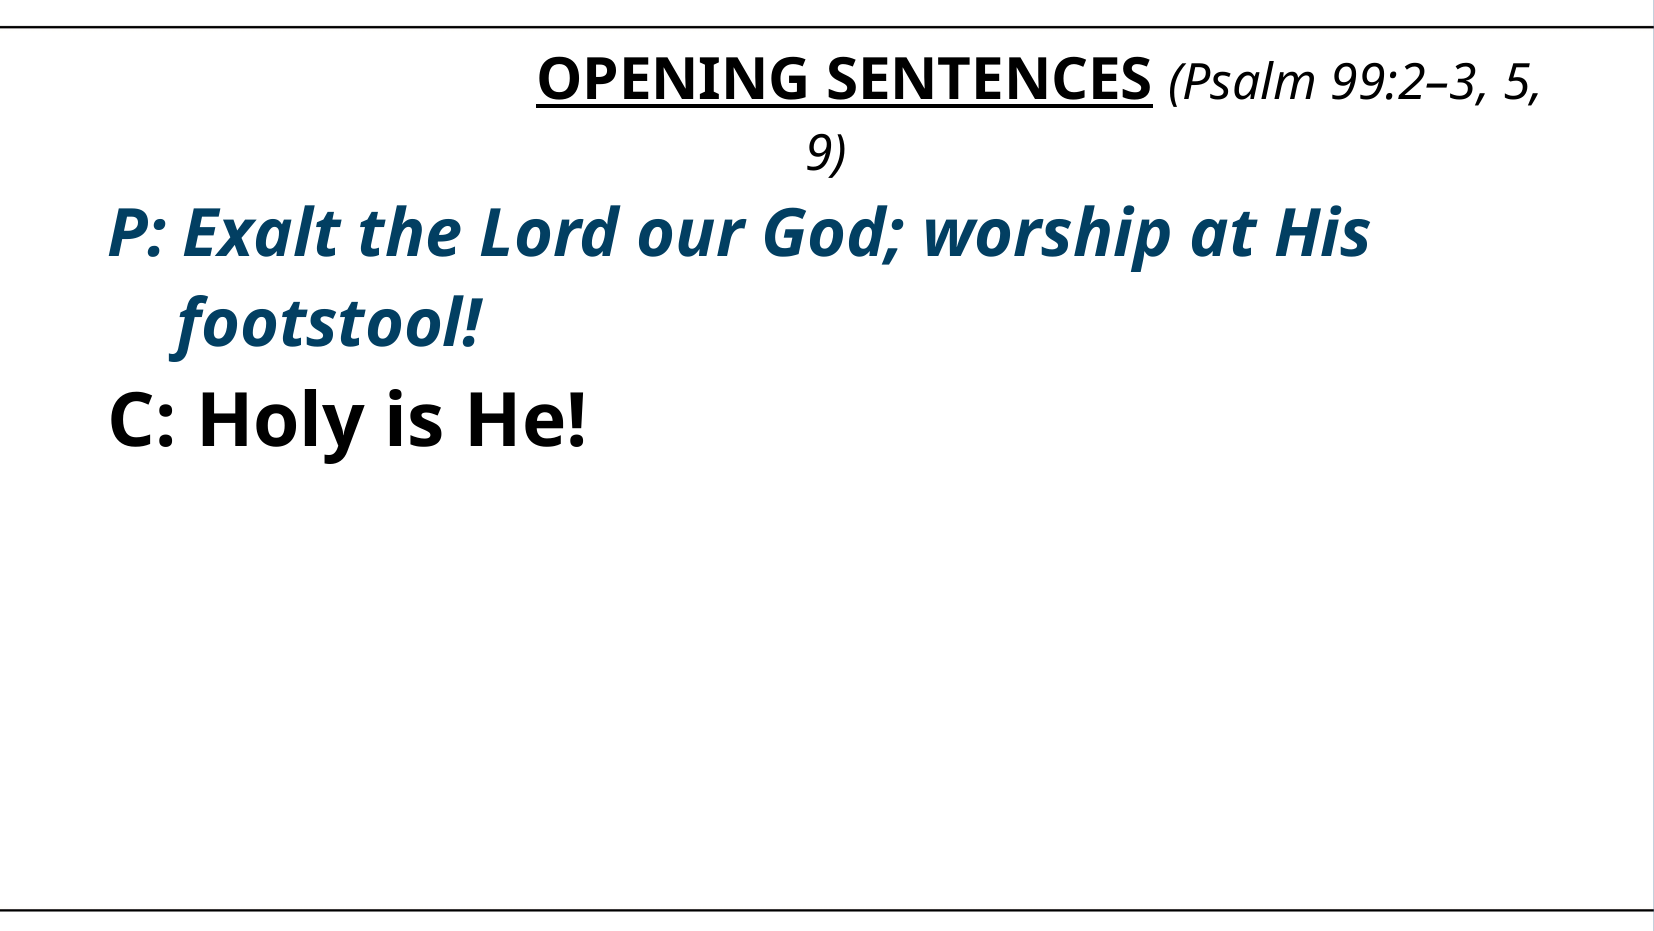

Opening Sentences (Psalm 99:2–3, 5, 9)
P:	Exalt the Lord our God; worship at His
 footstool!
C: Holy is He!